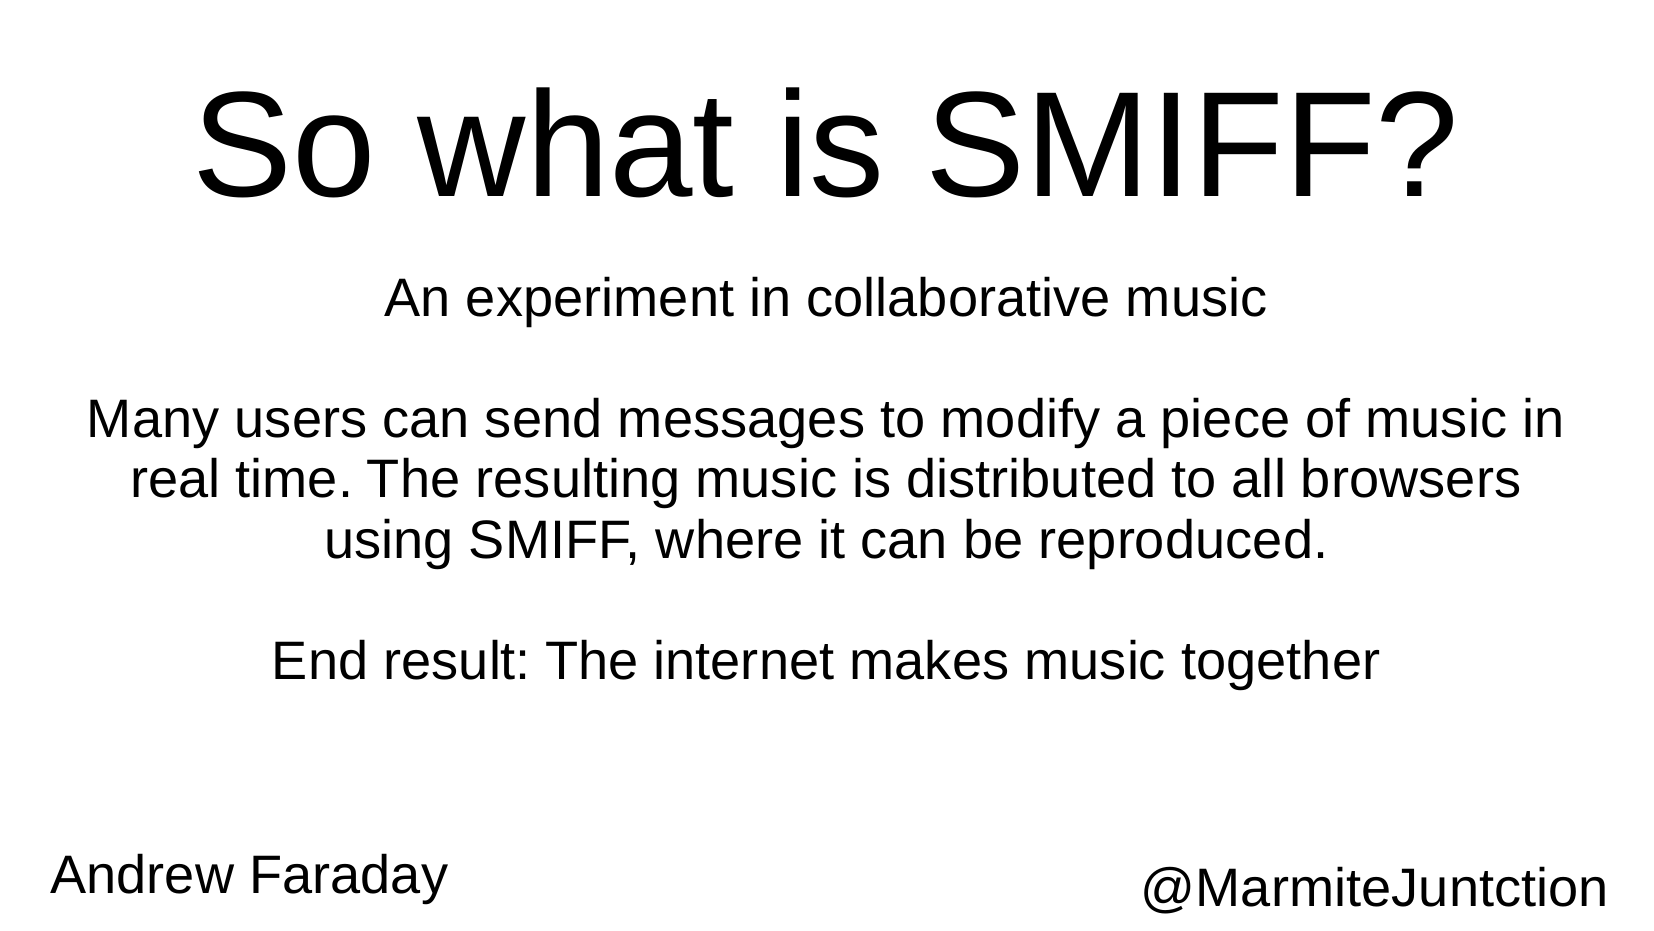

So what is SMIFF?
An experiment in collaborative music
Many users can send messages to modify a piece of music in real time. The resulting music is distributed to all browsers using SMIFF, where it can be reproduced.
End result: The internet makes music together
Andrew Faraday
@MarmiteJuntction